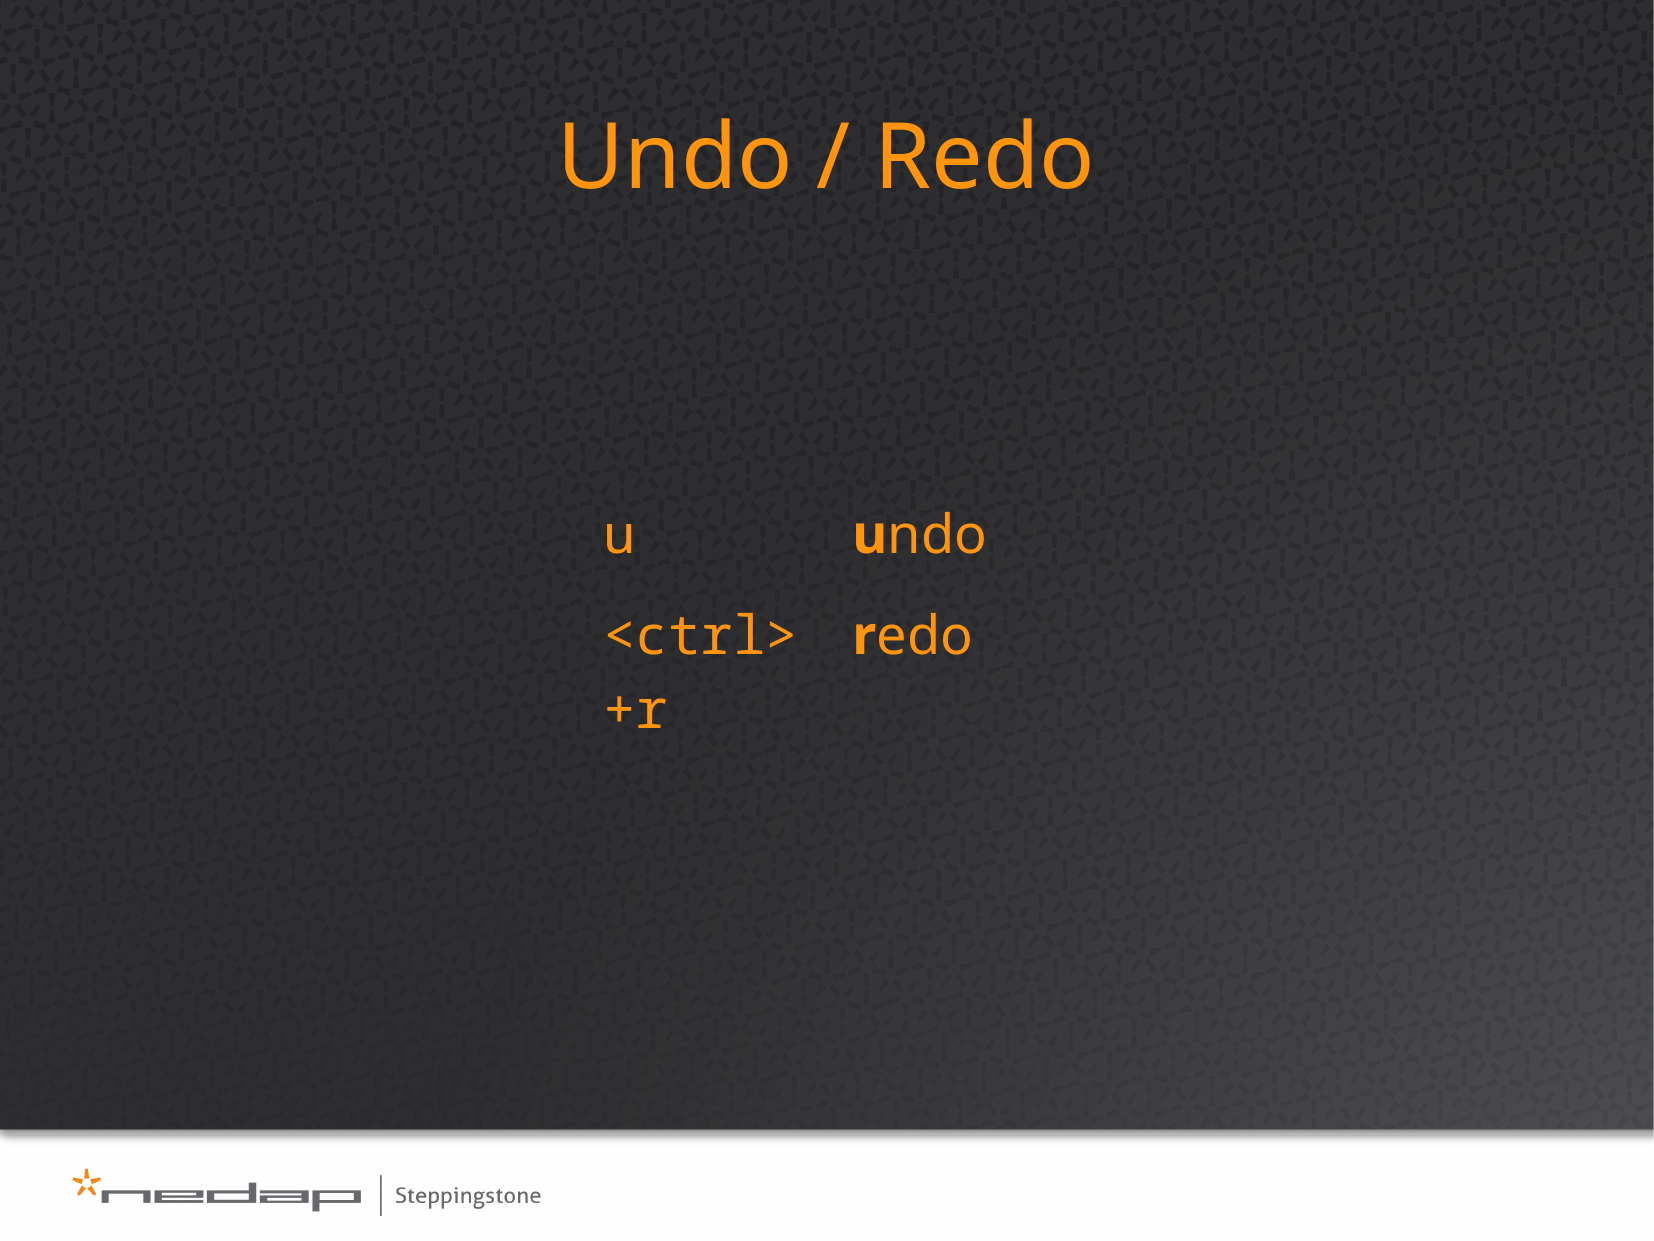

# Undo / Redo
| u | undo |
| --- | --- |
| <ctrl>+r | redo |